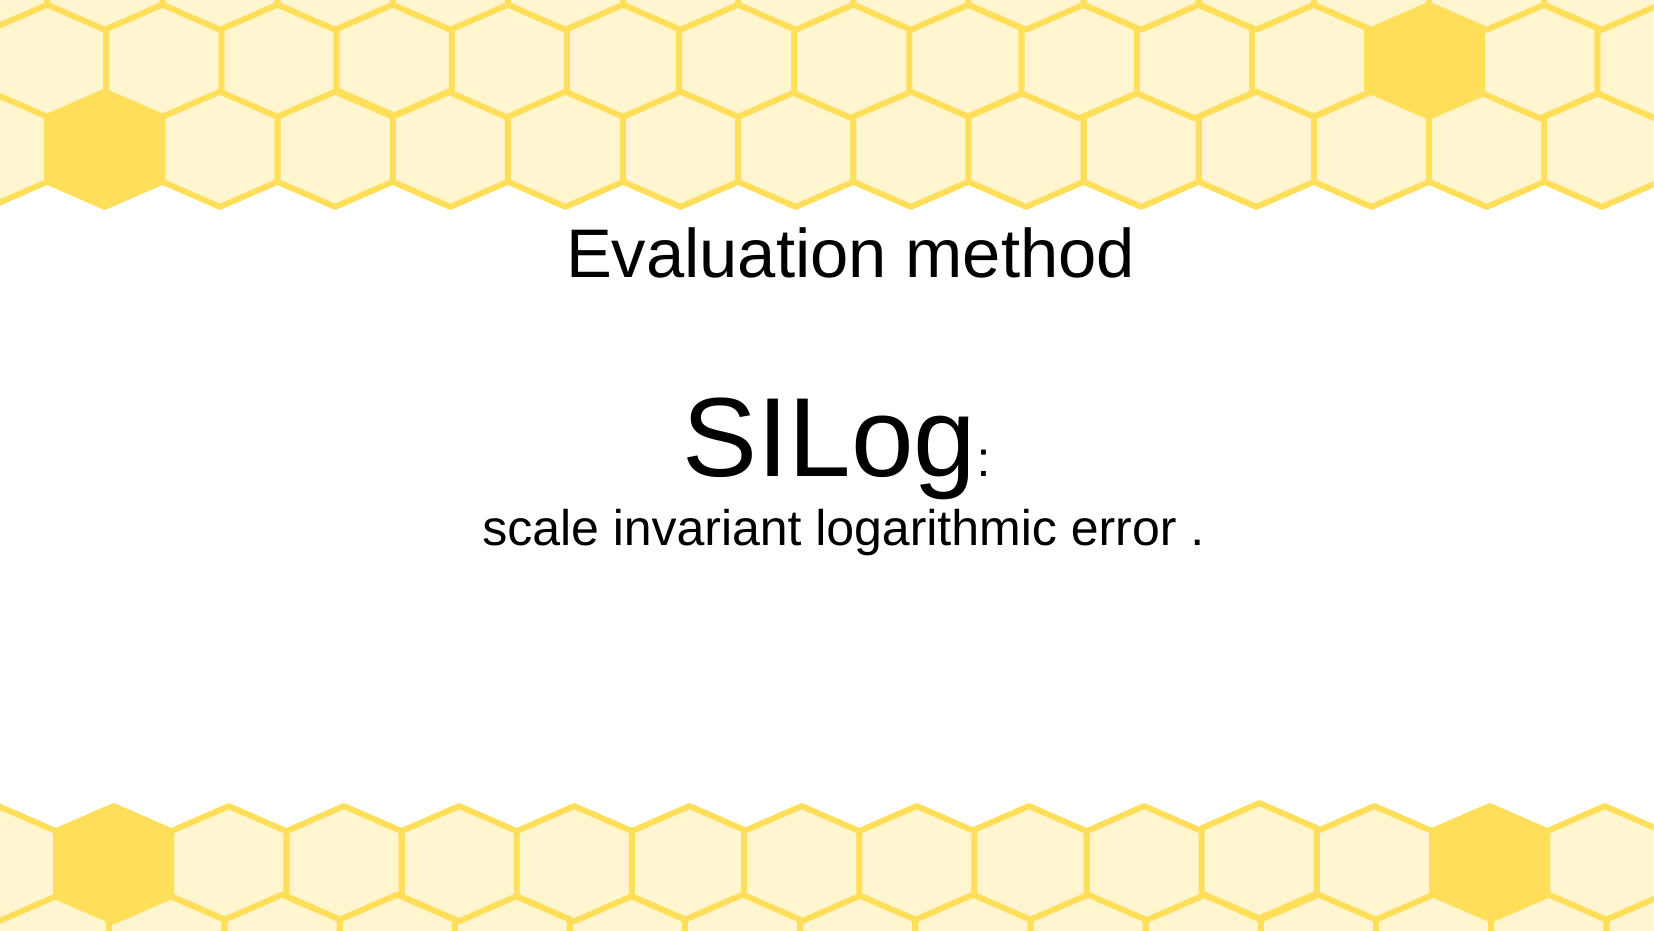

# Evaluation method
SILog:
 scale invariant logarithmic error .